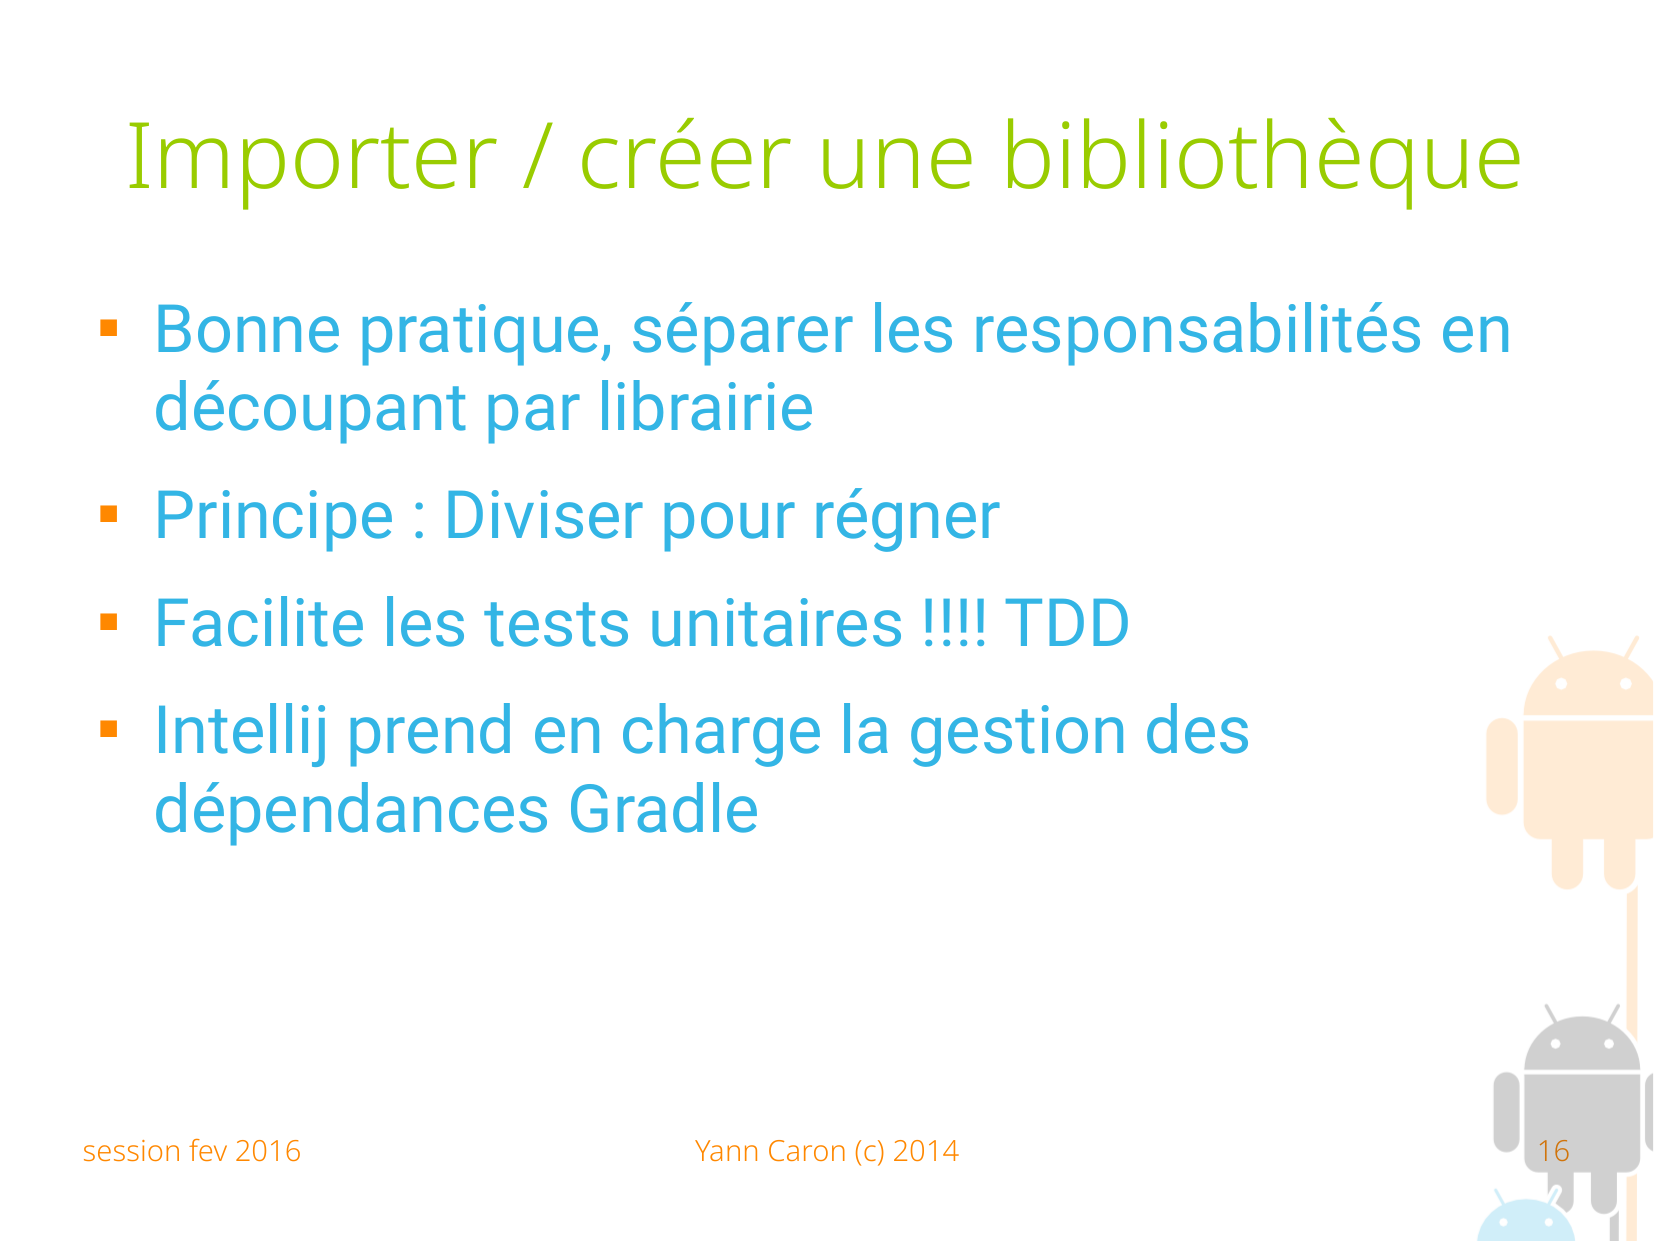

# Importer / créer une bibliothèque
Bonne pratique, séparer les responsabilités en découpant par librairie
Principe : Diviser pour régner
Facilite les tests unitaires !!!! TDD
Intellij prend en charge la gestion des dépendances Gradle
session fev 2016
Yann Caron (c) 2014
16